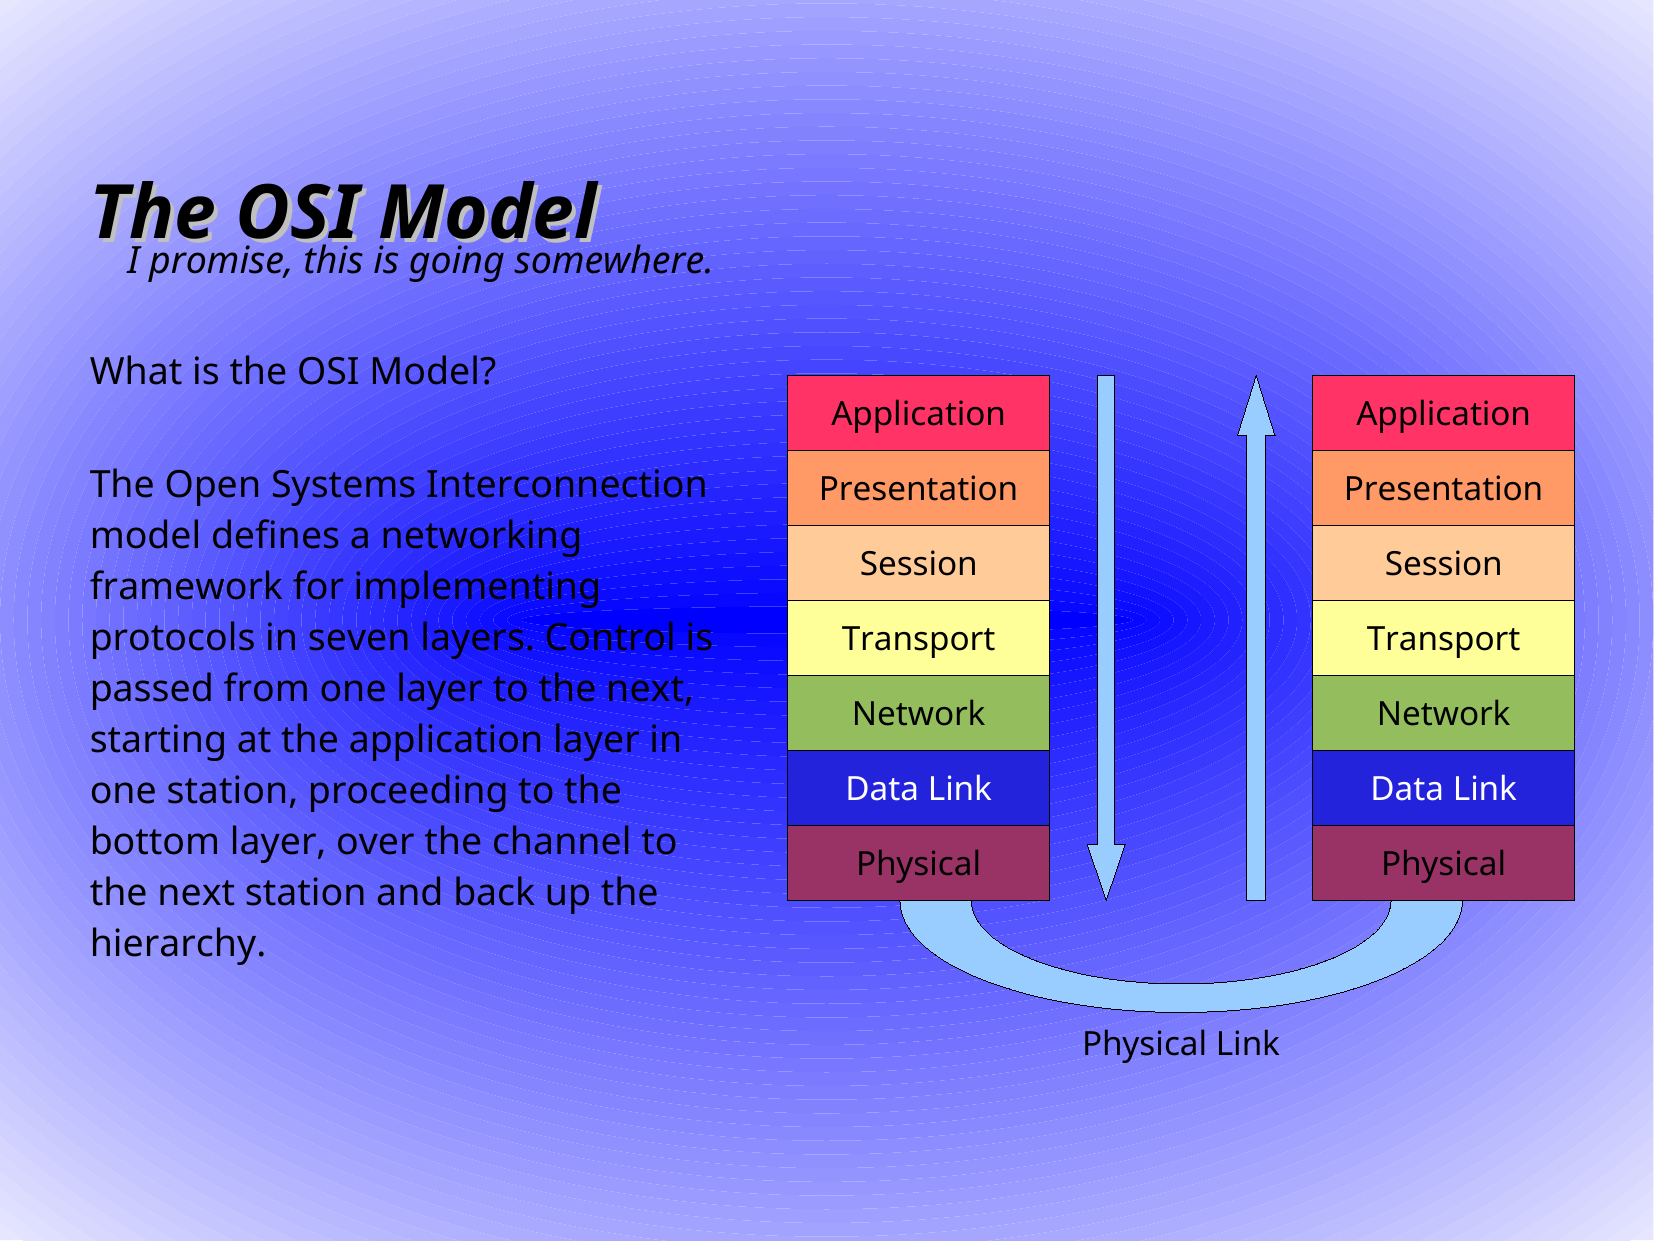

The OSI Model
I promise, this is going somewhere.
What is the OSI Model?
Application
Application
The Open Systems Interconnection model defines a networking framework for implementing protocols in seven layers. Control is passed from one layer to the next, starting at the application layer in one station, proceeding to the bottom layer, over the channel to the next station and back up the hierarchy.
Presentation
Presentation
Session
Session
Transport
Transport
Network
Network
Data Link
Data Link
Physical
Physical
Physical Link